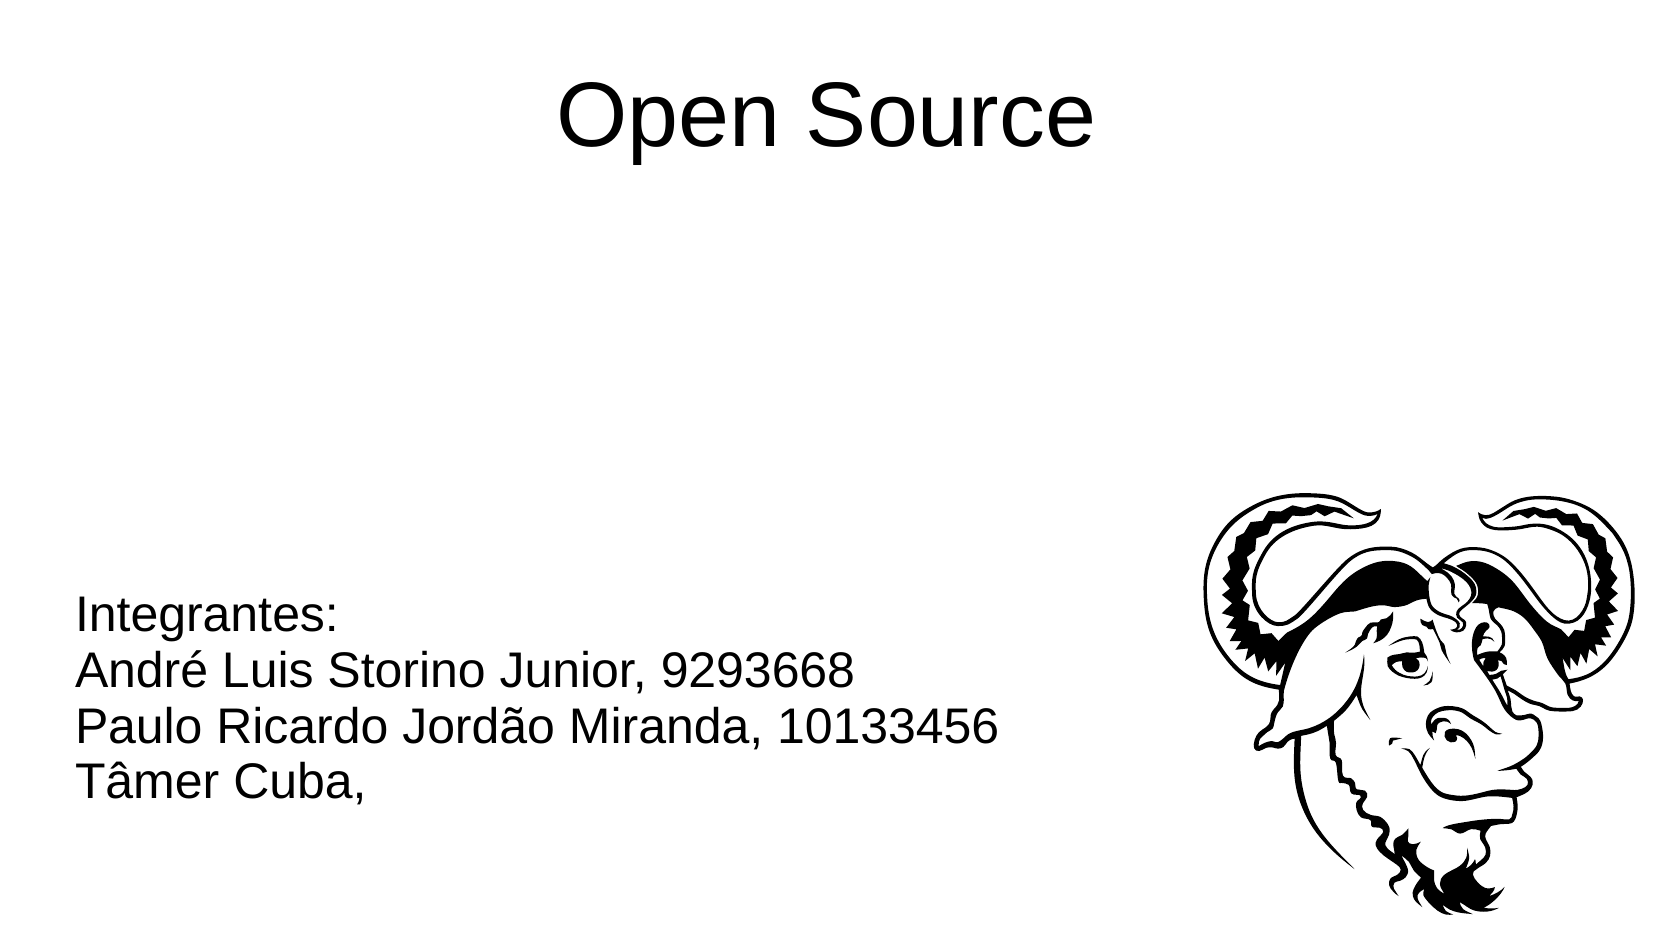

# Open Source
Integrantes:
André Luis Storino Junior, 9293668
Paulo Ricardo Jordão Miranda, 10133456
Tâmer Cuba,